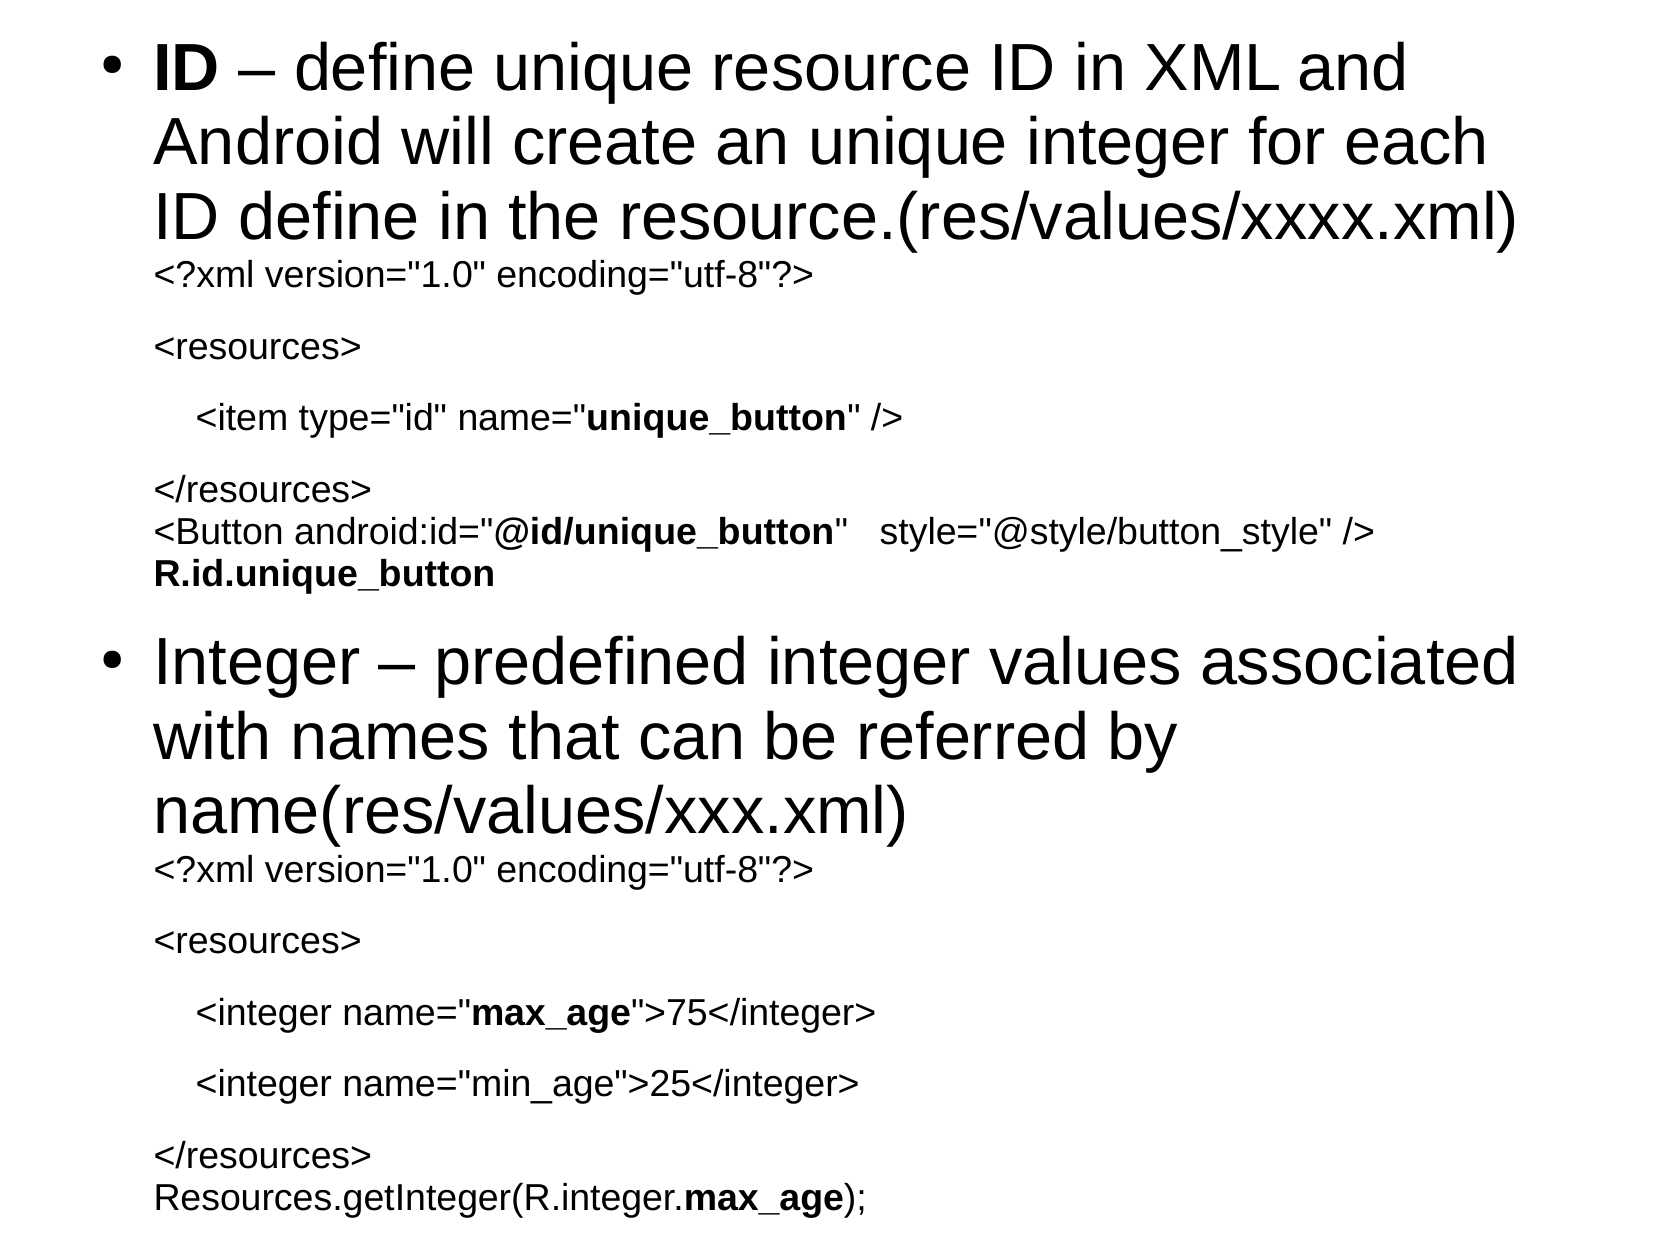

# ID – define unique resource ID in XML and Android will create an unique integer for each ID define in the resource.(res/values/xxxx.xml) <?xml version="1.0" encoding="utf-8"?>
<resources>
 <item type="id" name="unique_button" />
</resources>
<Button android:id="@id/unique_button" style="@style/button_style" />
R.id.unique_button
Integer – predefined integer values associated with names that can be referred by name(res/values/xxx.xml)
<?xml version="1.0" encoding="utf-8"?>
<resources>
 <integer name="max_age">75</integer>
 <integer name="min_age">25</integer>
</resources>
Resources.getInteger(R.integer.max_age);